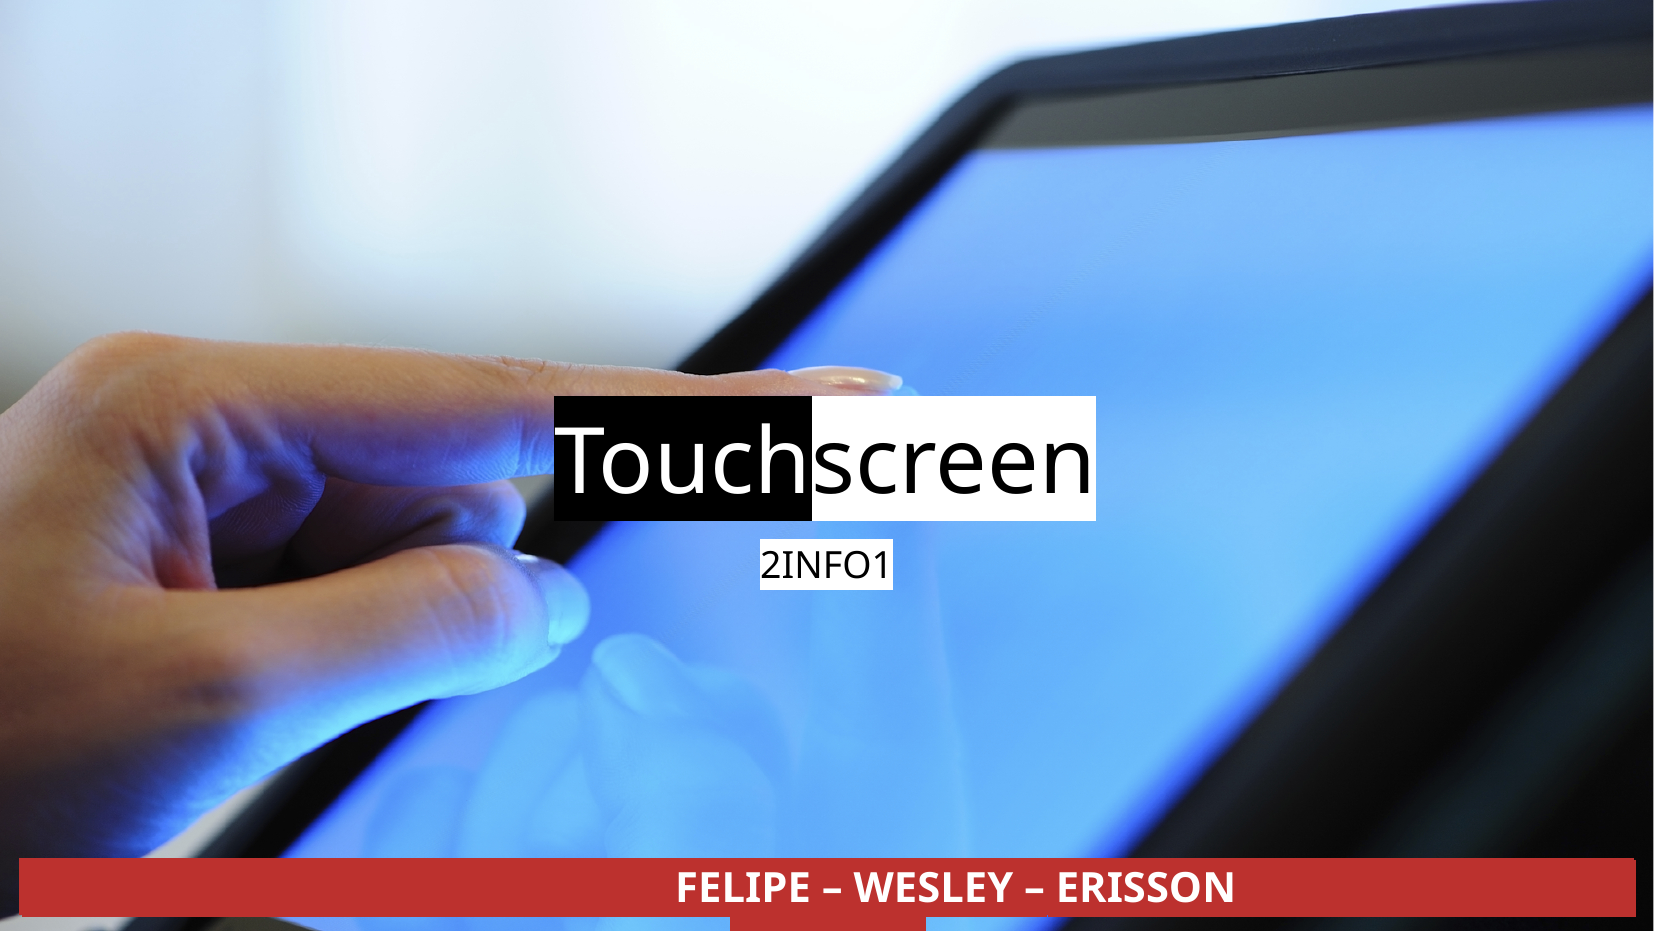

# Touchscreen
2INFO1
 FELIPE – WESLEY – ERISSON